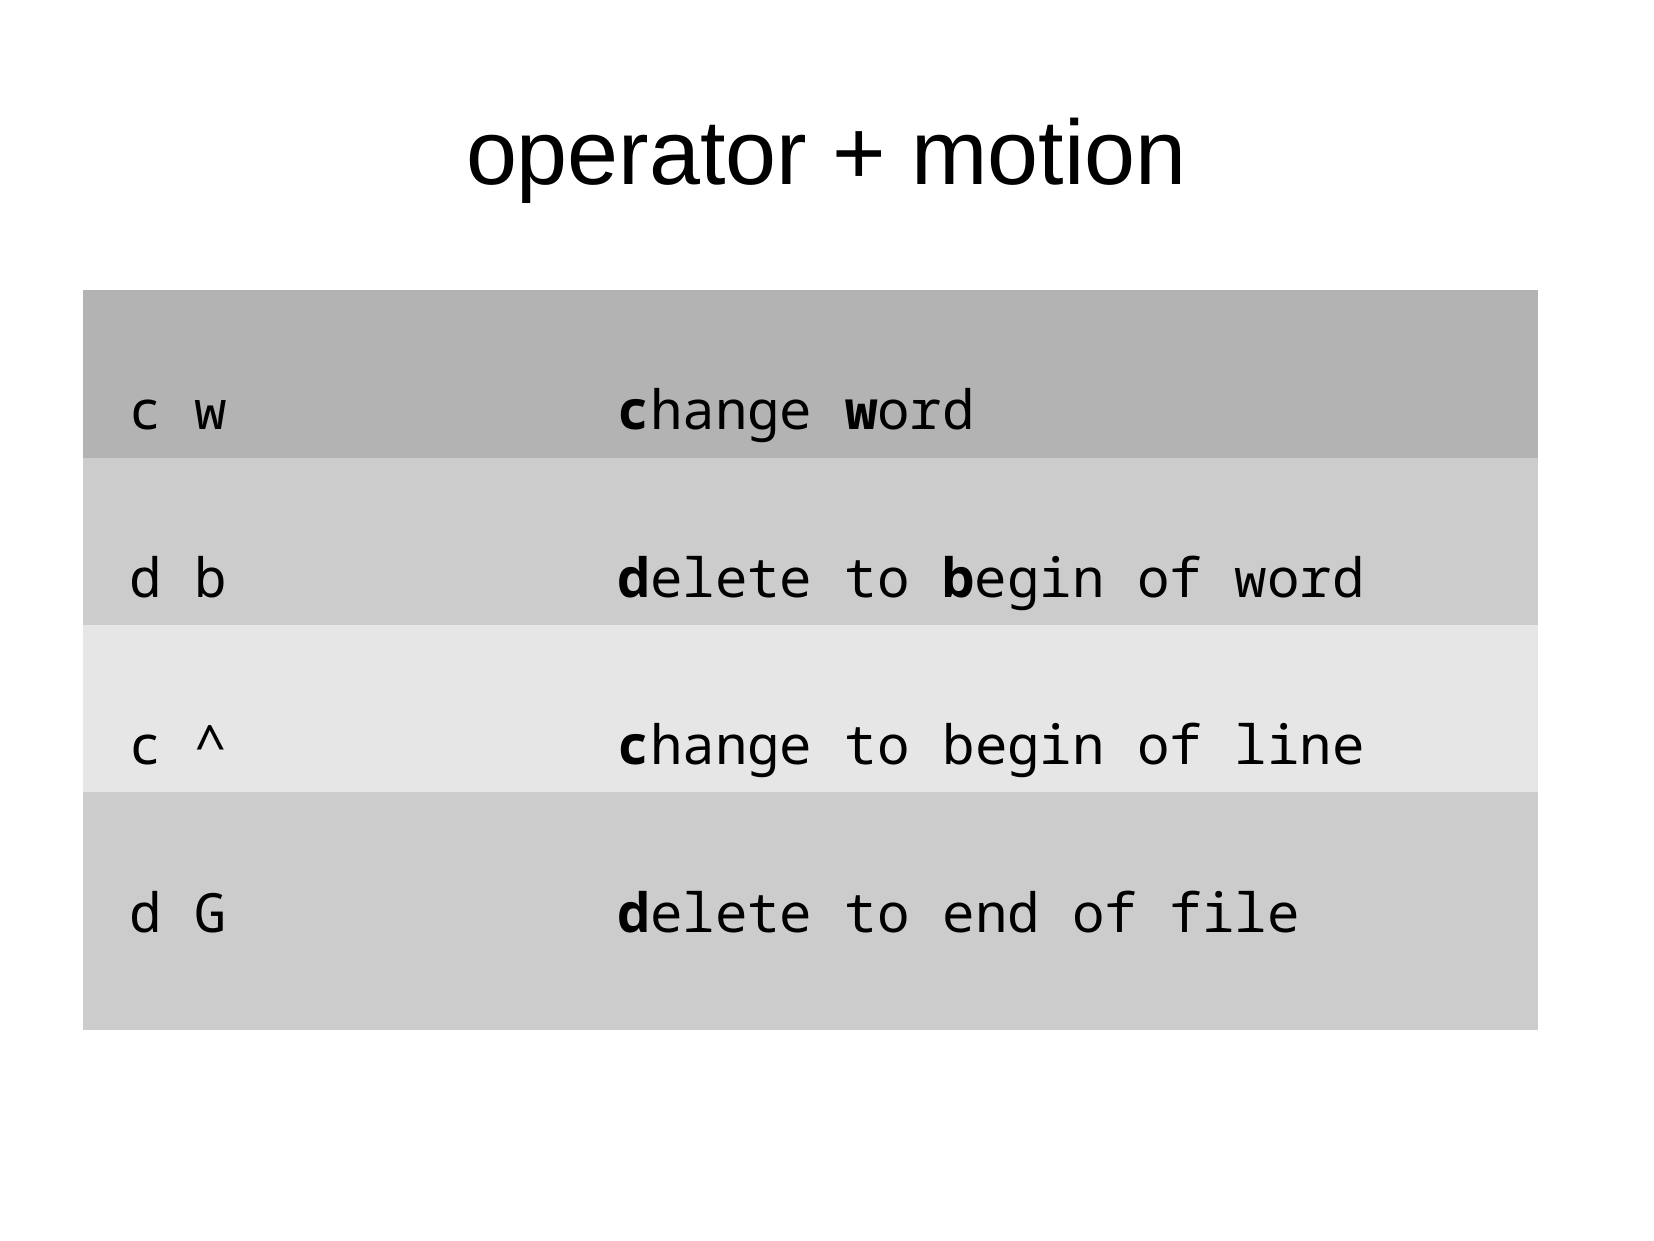

# operator + motion
| c w change word |
| --- |
| d b delete to begin of word |
| c ^ change to begin of line |
| d G delete to end of file |